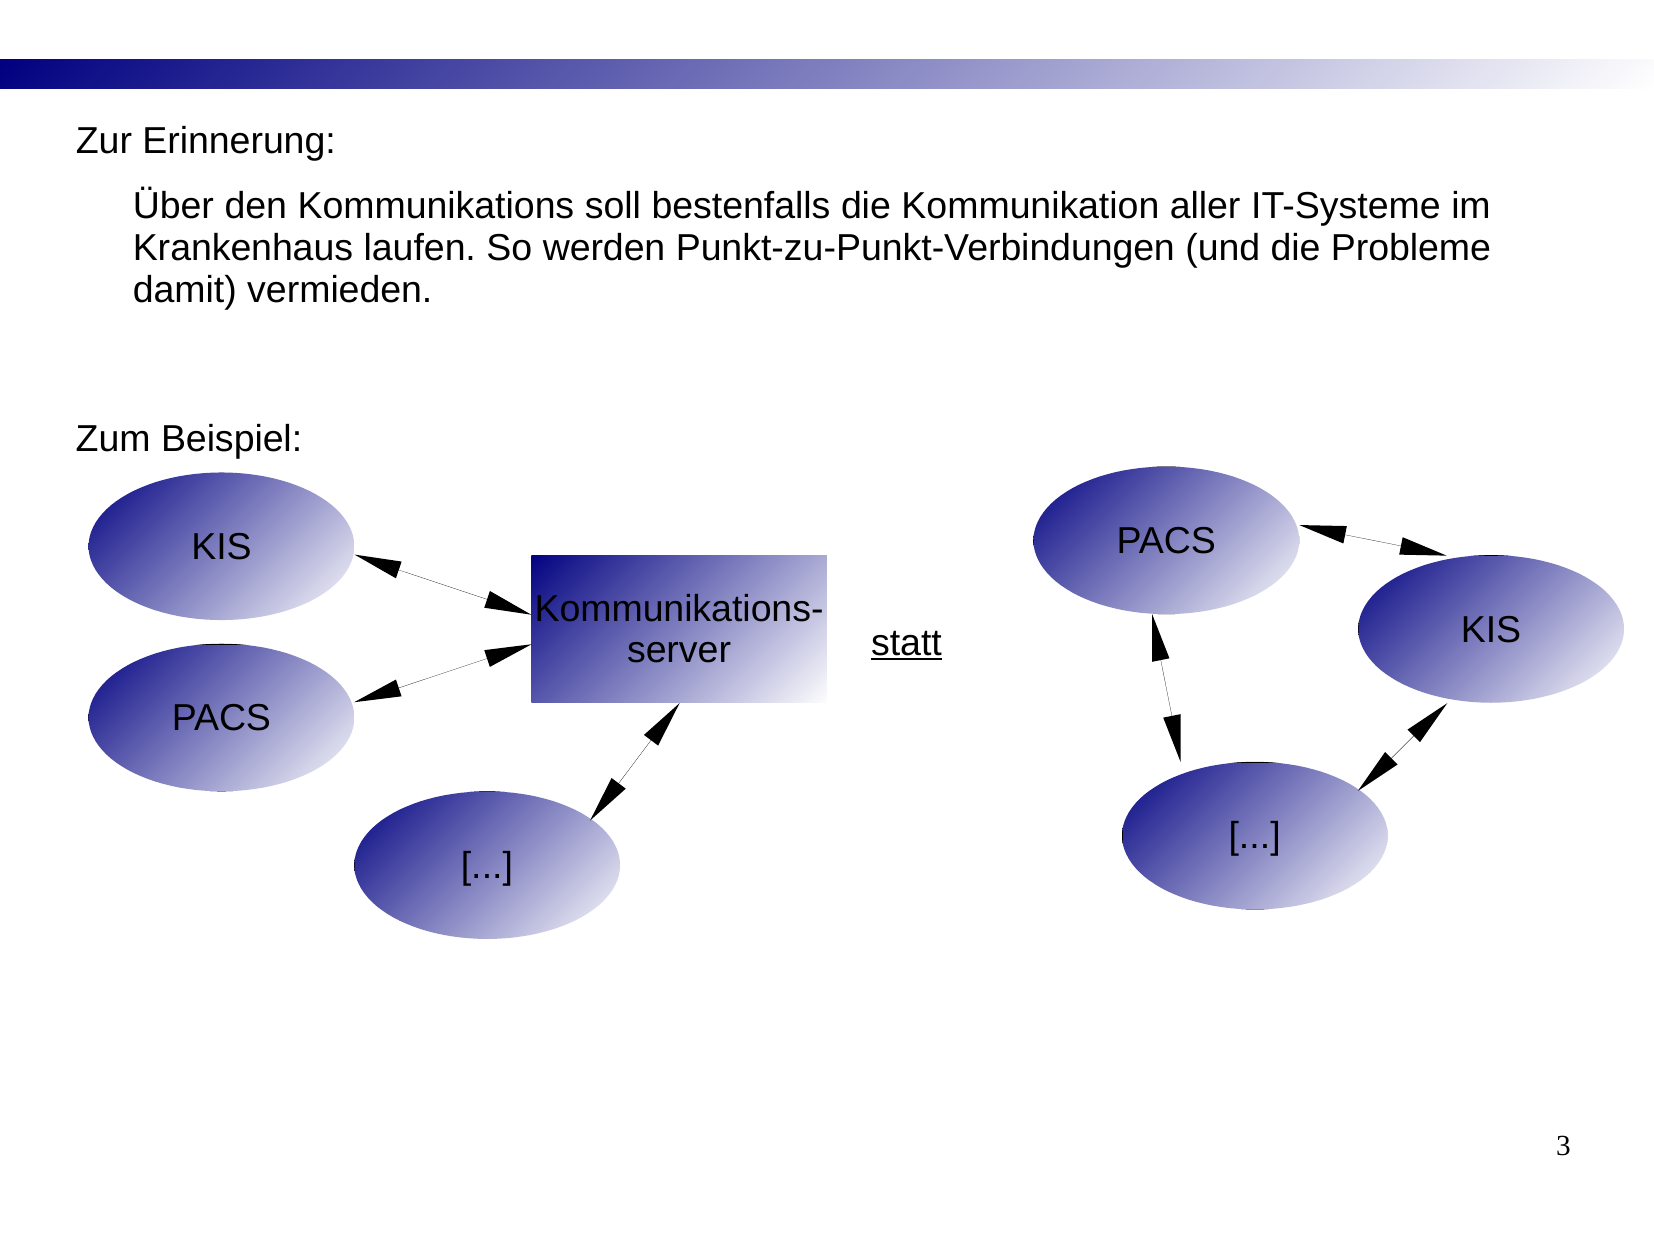

Zur Erinnerung:
Über den Kommunikations soll bestenfalls die Kommunikation aller IT-Systeme im Krankenhaus laufen. So werden Punkt-zu-Punkt-Verbindungen (und die Probleme damit) vermieden.
Zum Beispiel:
PACS
KIS
Kommunikations-
server
KIS
statt
PACS
[...]
[...]
3